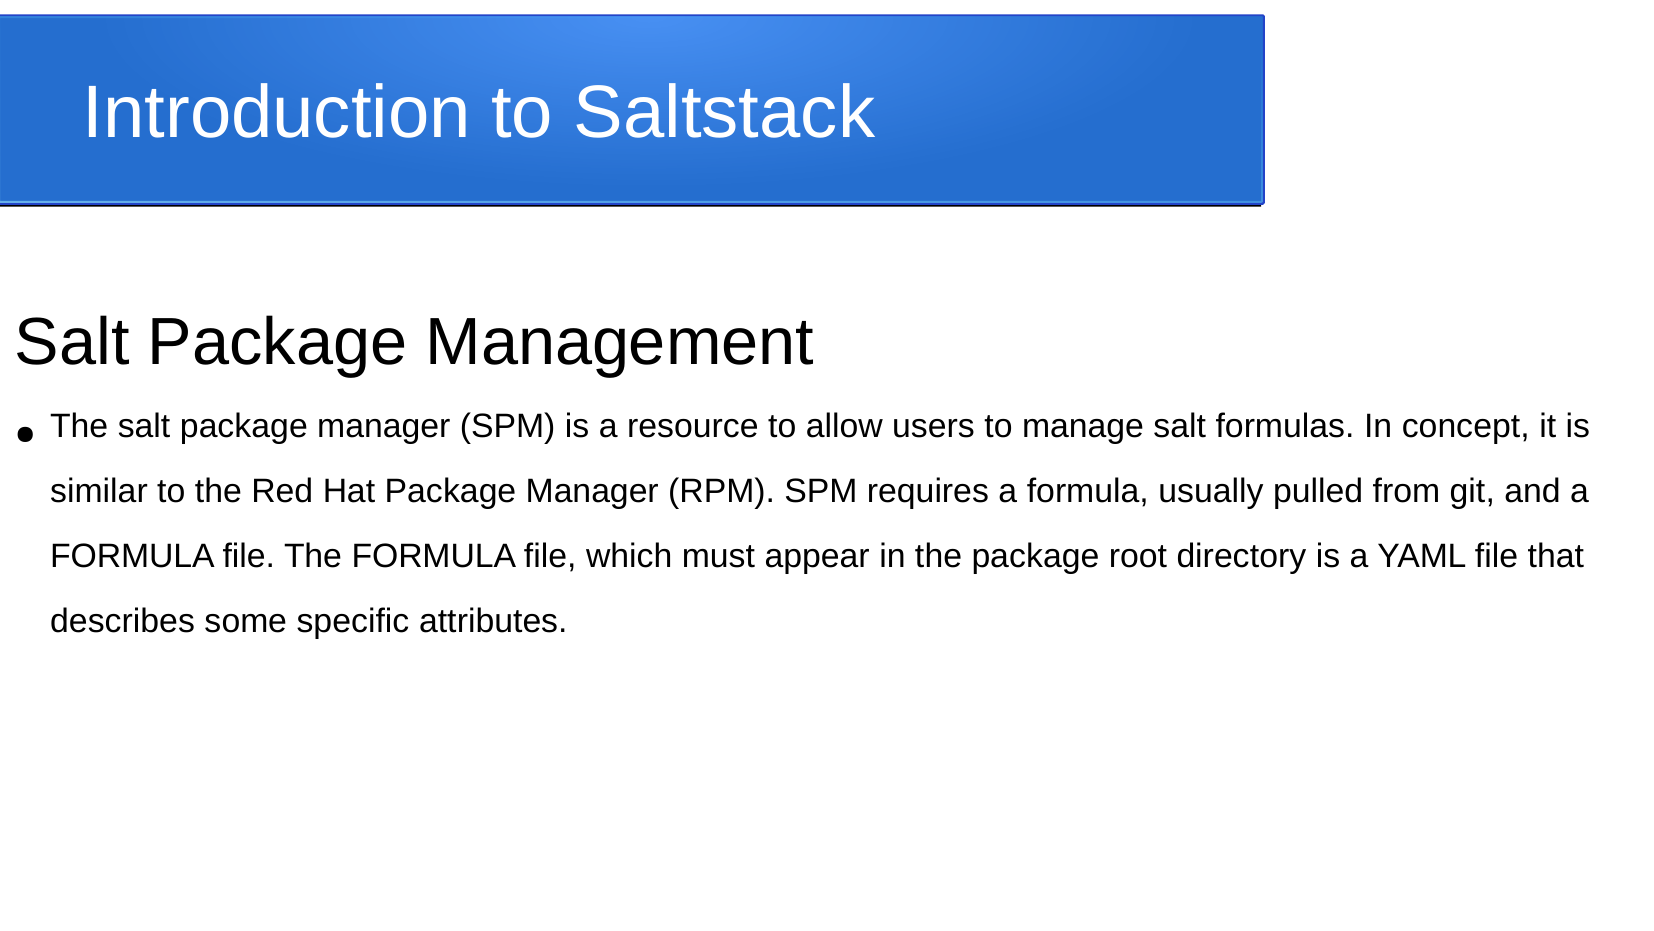

# Introduction to Saltstack
Salt Package Management
The salt package manager (SPM) is a resource to allow users to manage salt formulas. In concept, it is similar to the Red Hat Package Manager (RPM). SPM requires a formula, usually pulled from git, and a FORMULA file. The FORMULA file, which must appear in the package root directory is a YAML file that describes some specific attributes.